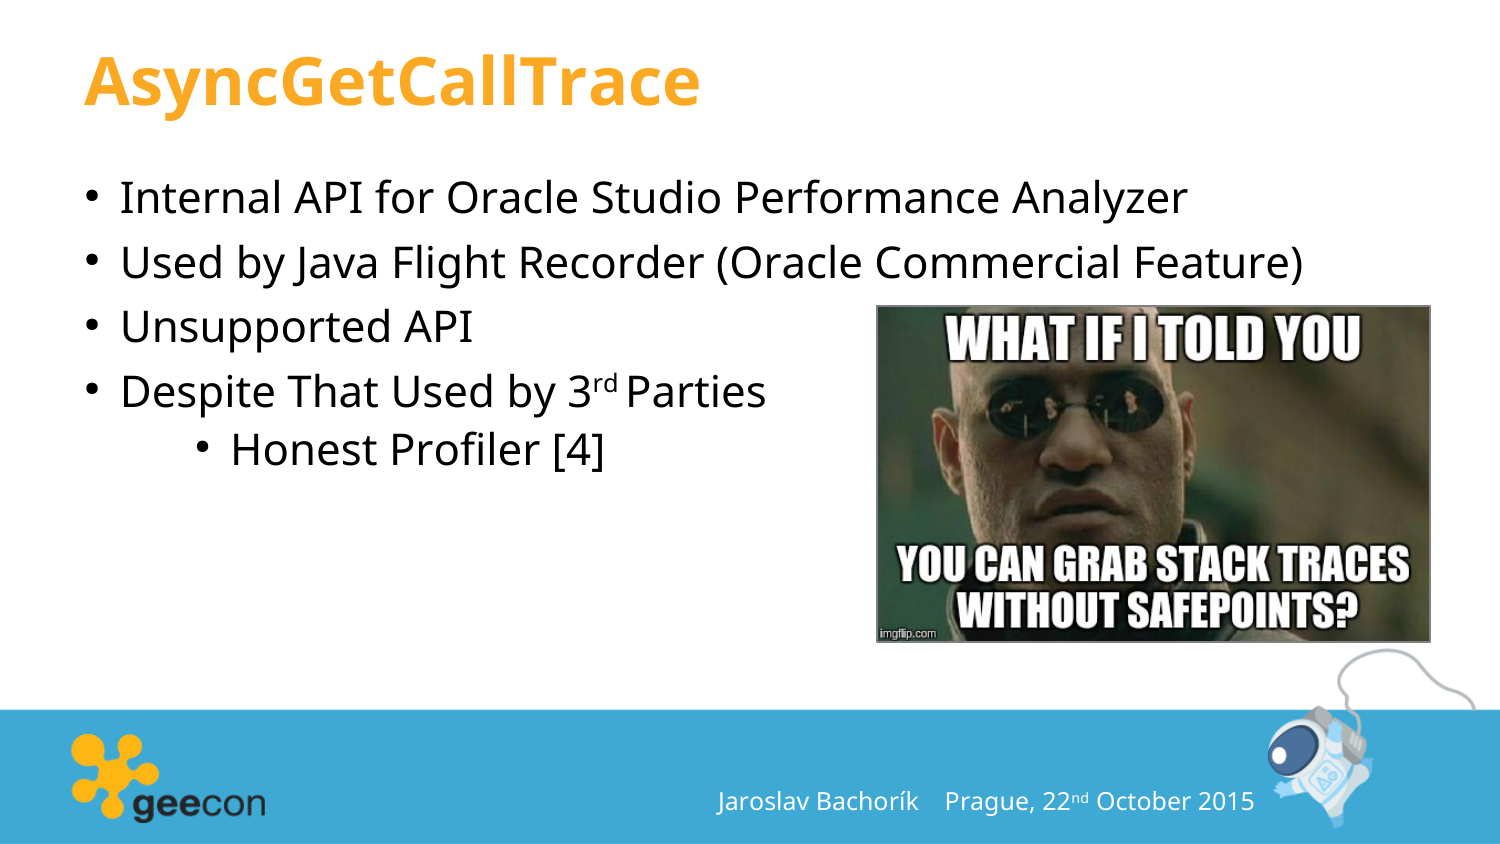

# AsyncGetCallTrace
Internal API for Oracle Studio Performance Analyzer
Used by Java Flight Recorder (Oracle Commercial Feature)
Unsupported API
Despite That Used by 3rd Parties
Honest Profiler [4]
Jaroslav Bachorík Prague, 22nd October 2015